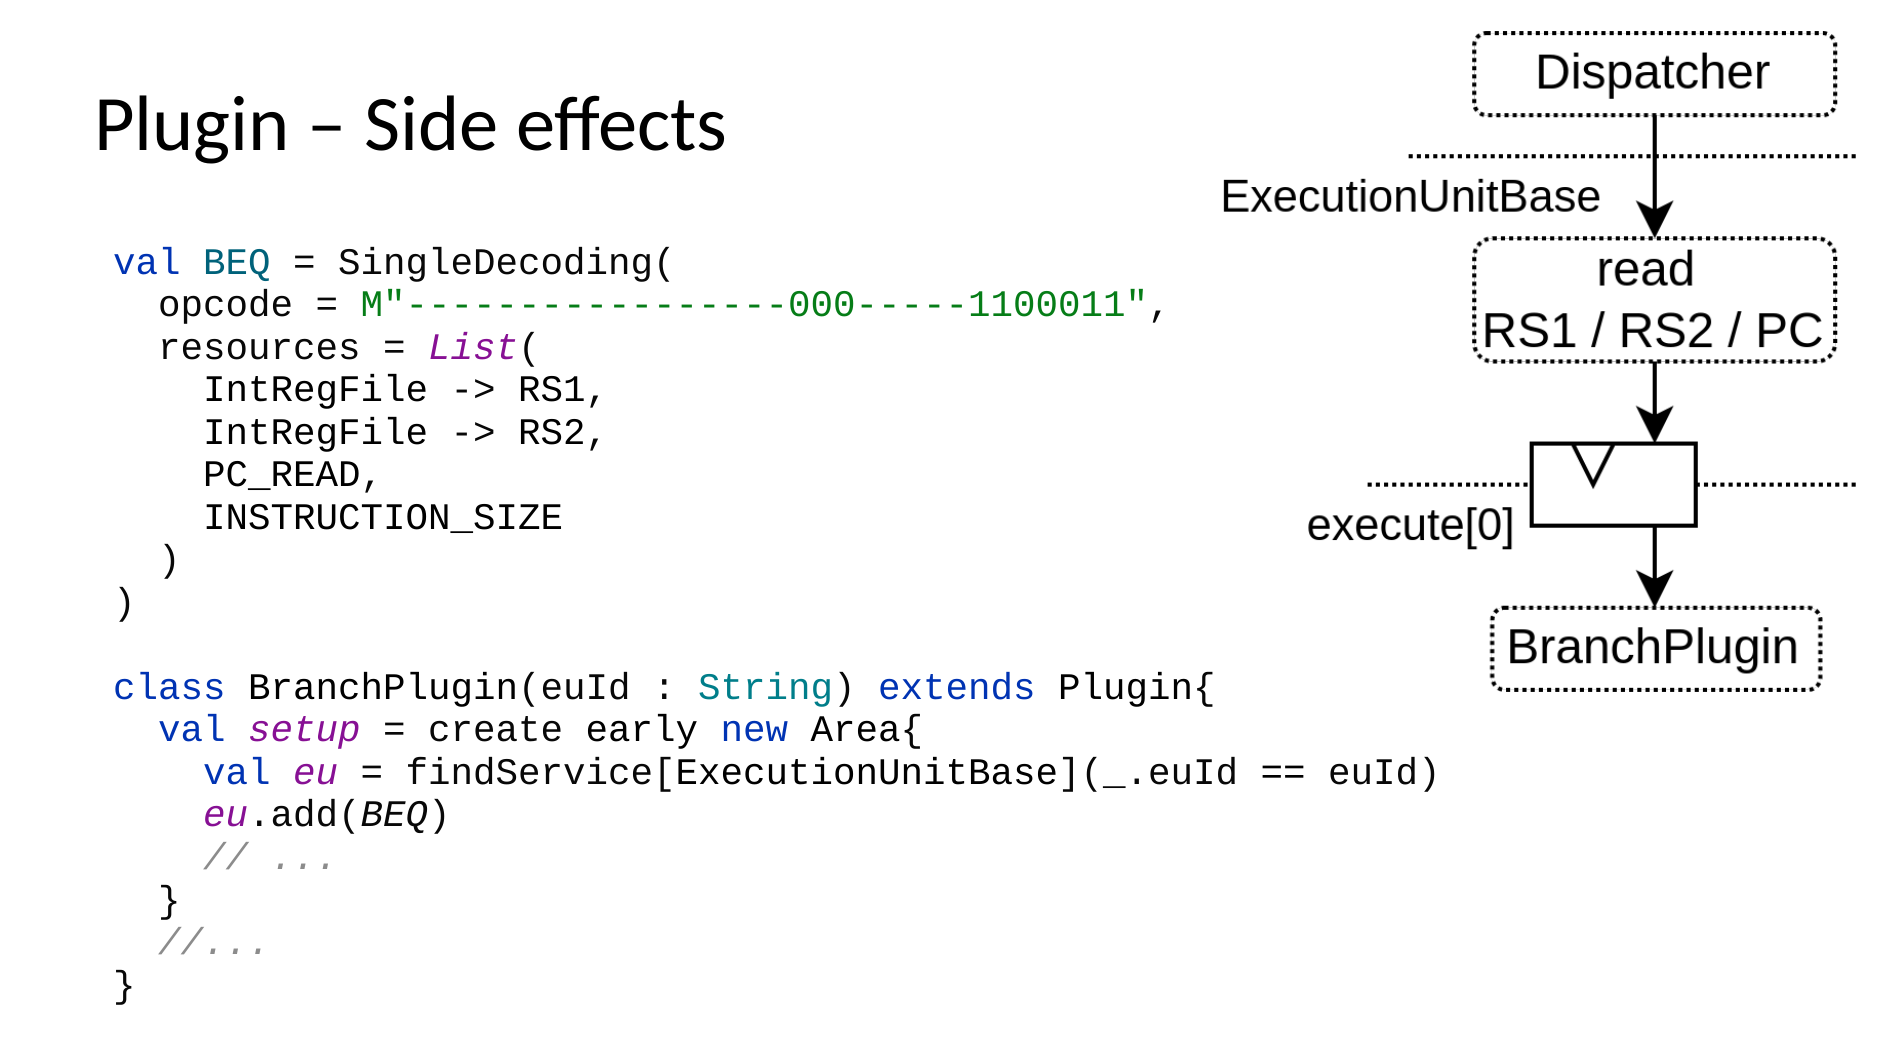

# Plugin – Side effects
val BEQ = SingleDecoding(
 opcode = M"-----------------000-----1100011",
 resources = List(
 IntRegFile -> RS1,
 IntRegFile -> RS2,
 PC_READ,
 INSTRUCTION_SIZE
 )
)
class BranchPlugin(euId : String) extends Plugin{
 val setup = create early new Area{
 val eu = findService[ExecutionUnitBase](_.euId == euId)
 eu.add(BEQ)
 // ...
 }
 //...
}